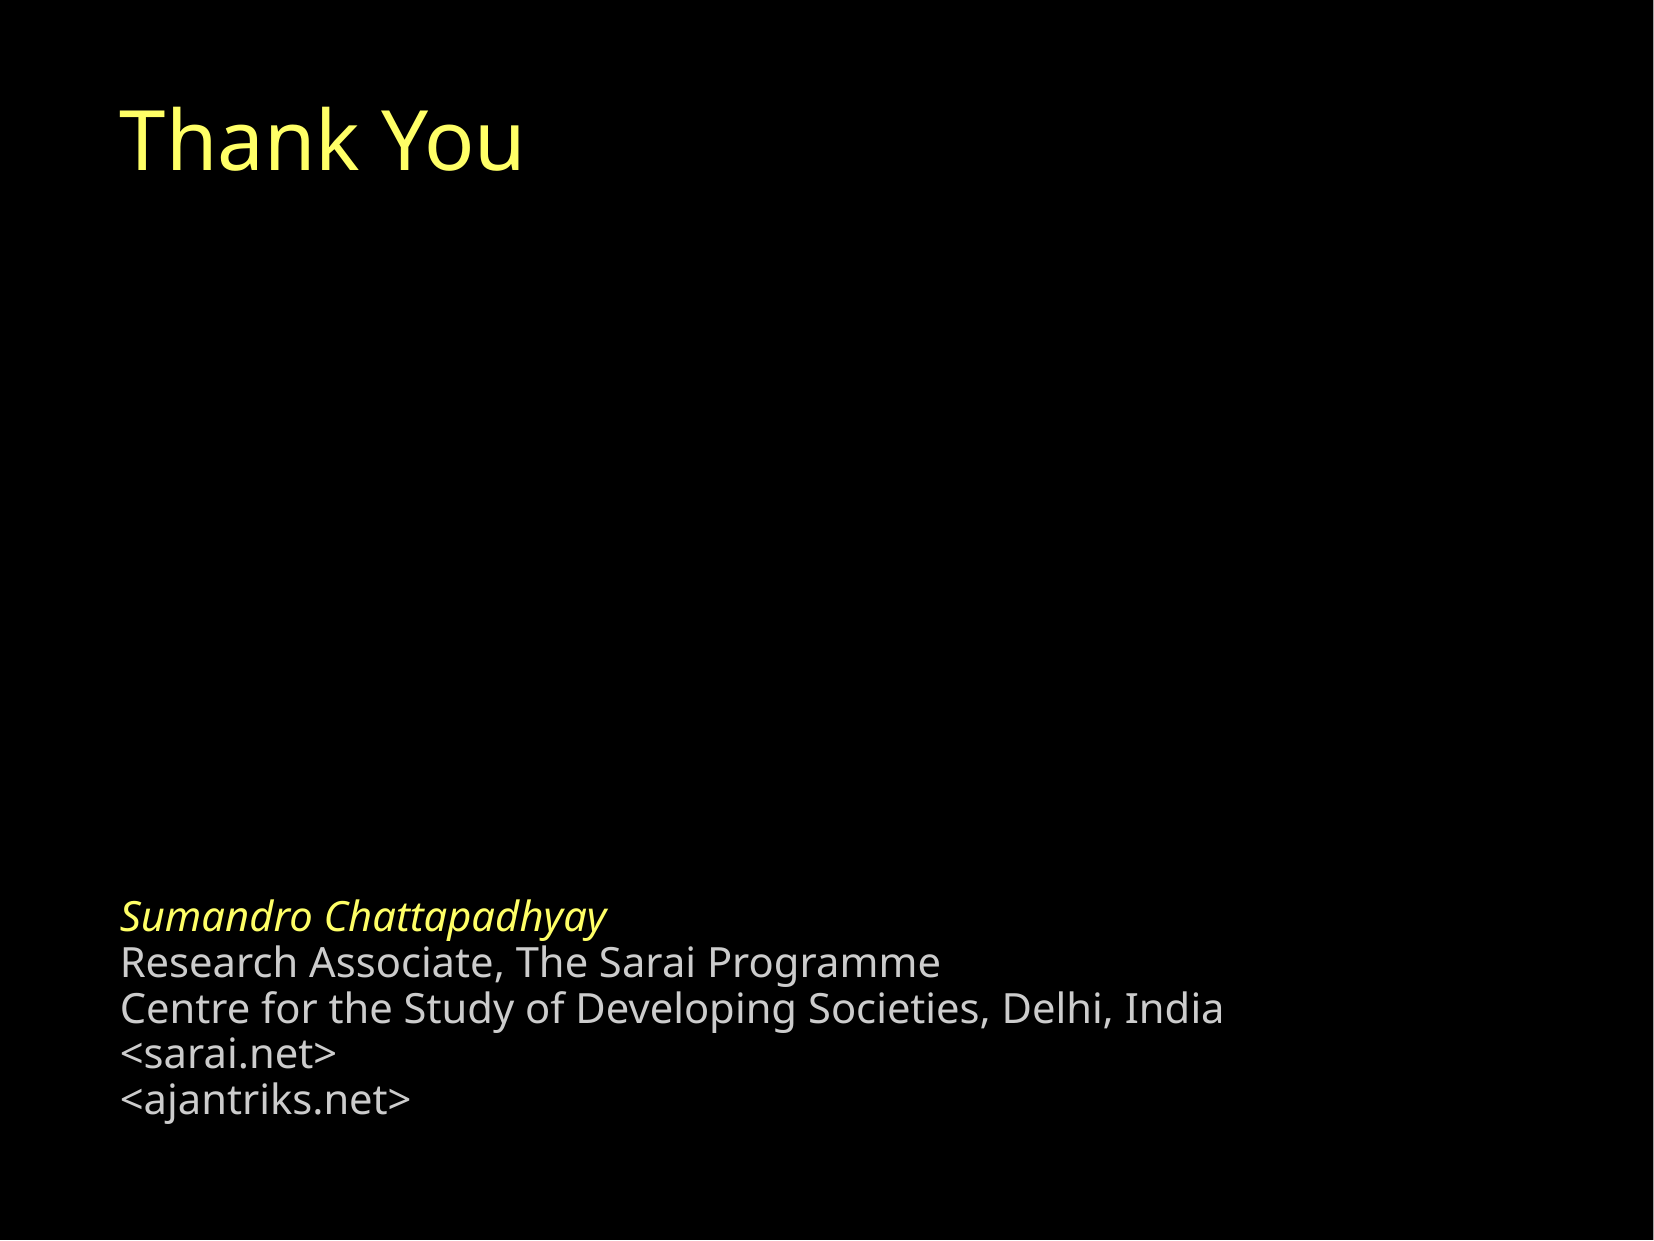

Thank You
Sumandro Chattapadhyay
Research Associate, The Sarai Programme
Centre for the Study of Developing Societies, Delhi, India
<sarai.net>
<ajantriks.net>